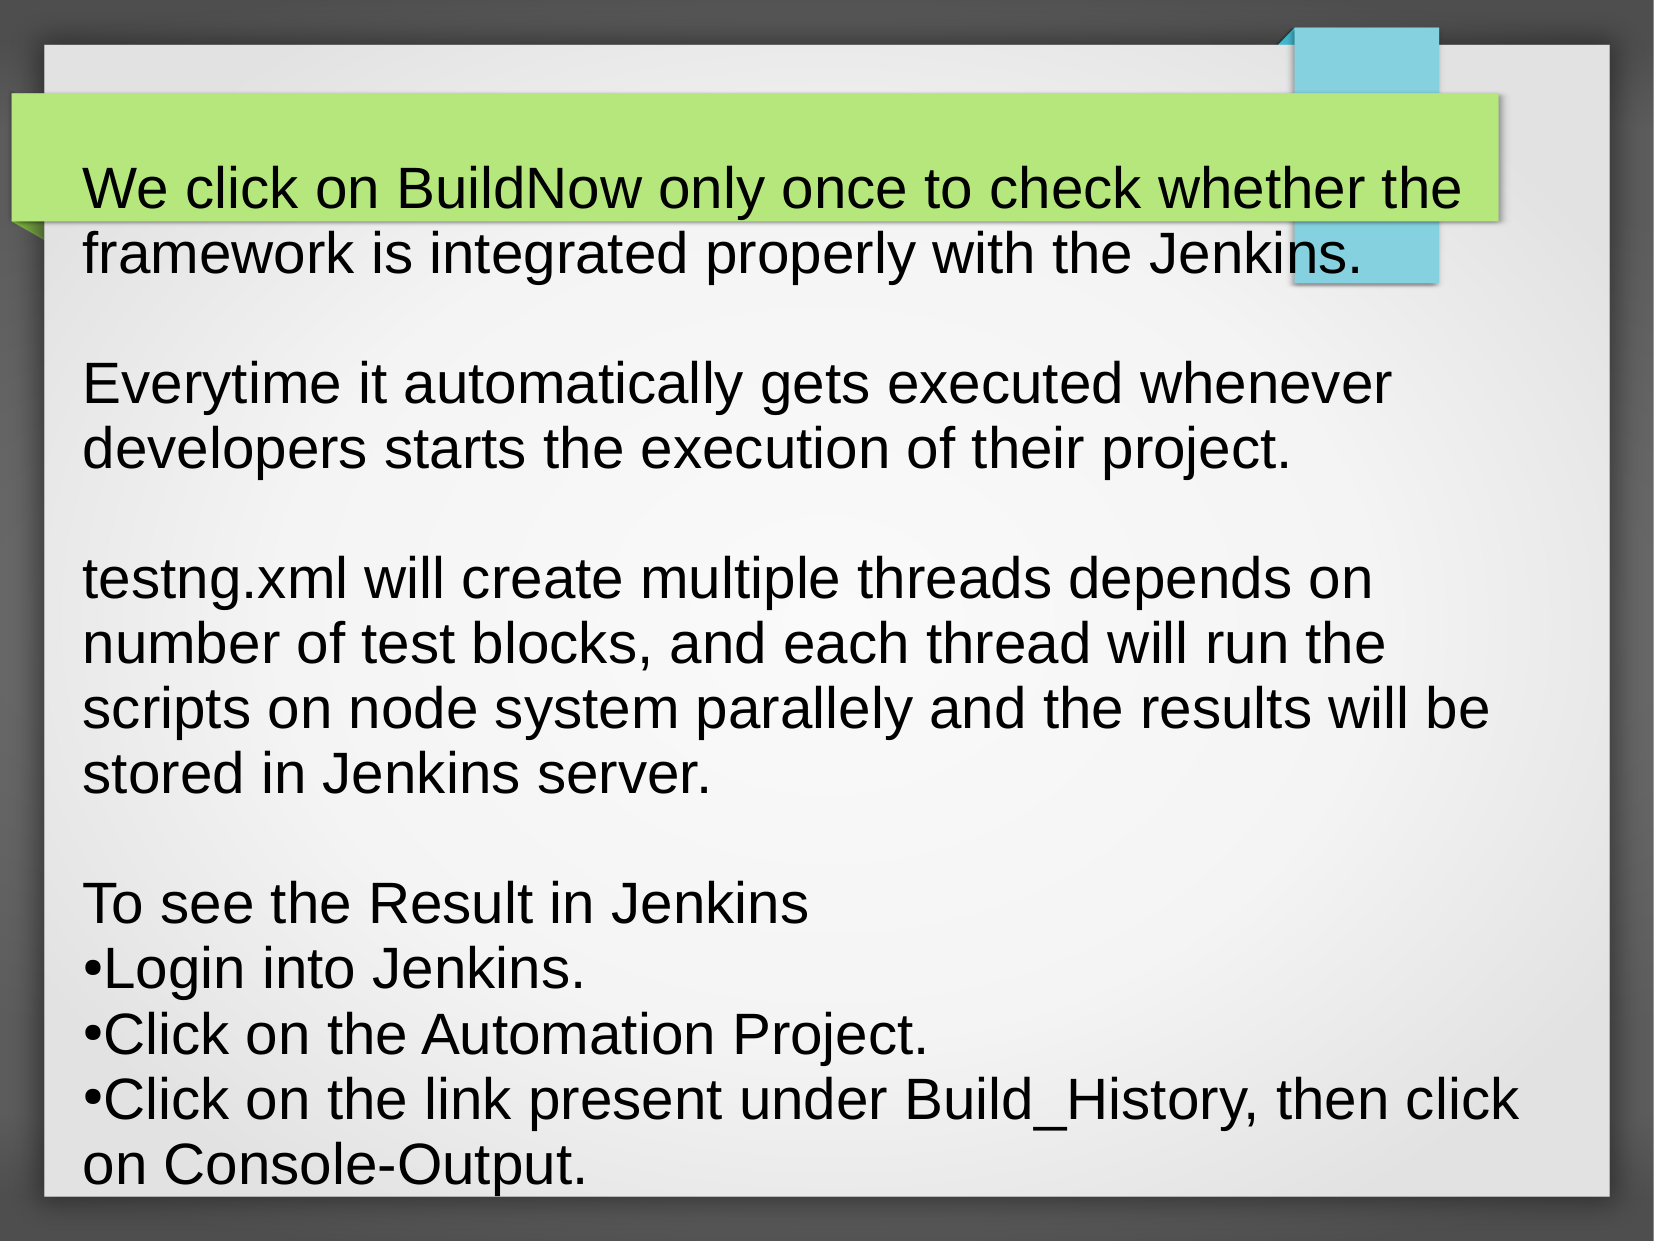

# We click on BuildNow only once to check whether the framework is integrated properly with the Jenkins.
Everytime it automatically gets executed whenever developers starts the execution of their project.
testng.xml will create multiple threads depends on number of test blocks, and each thread will run the scripts on node system parallely and the results will be stored in Jenkins server.
To see the Result in Jenkins
Login into Jenkins.
Click on the Automation Project.
Click on the link present under Build_History, then click on Console-Output.